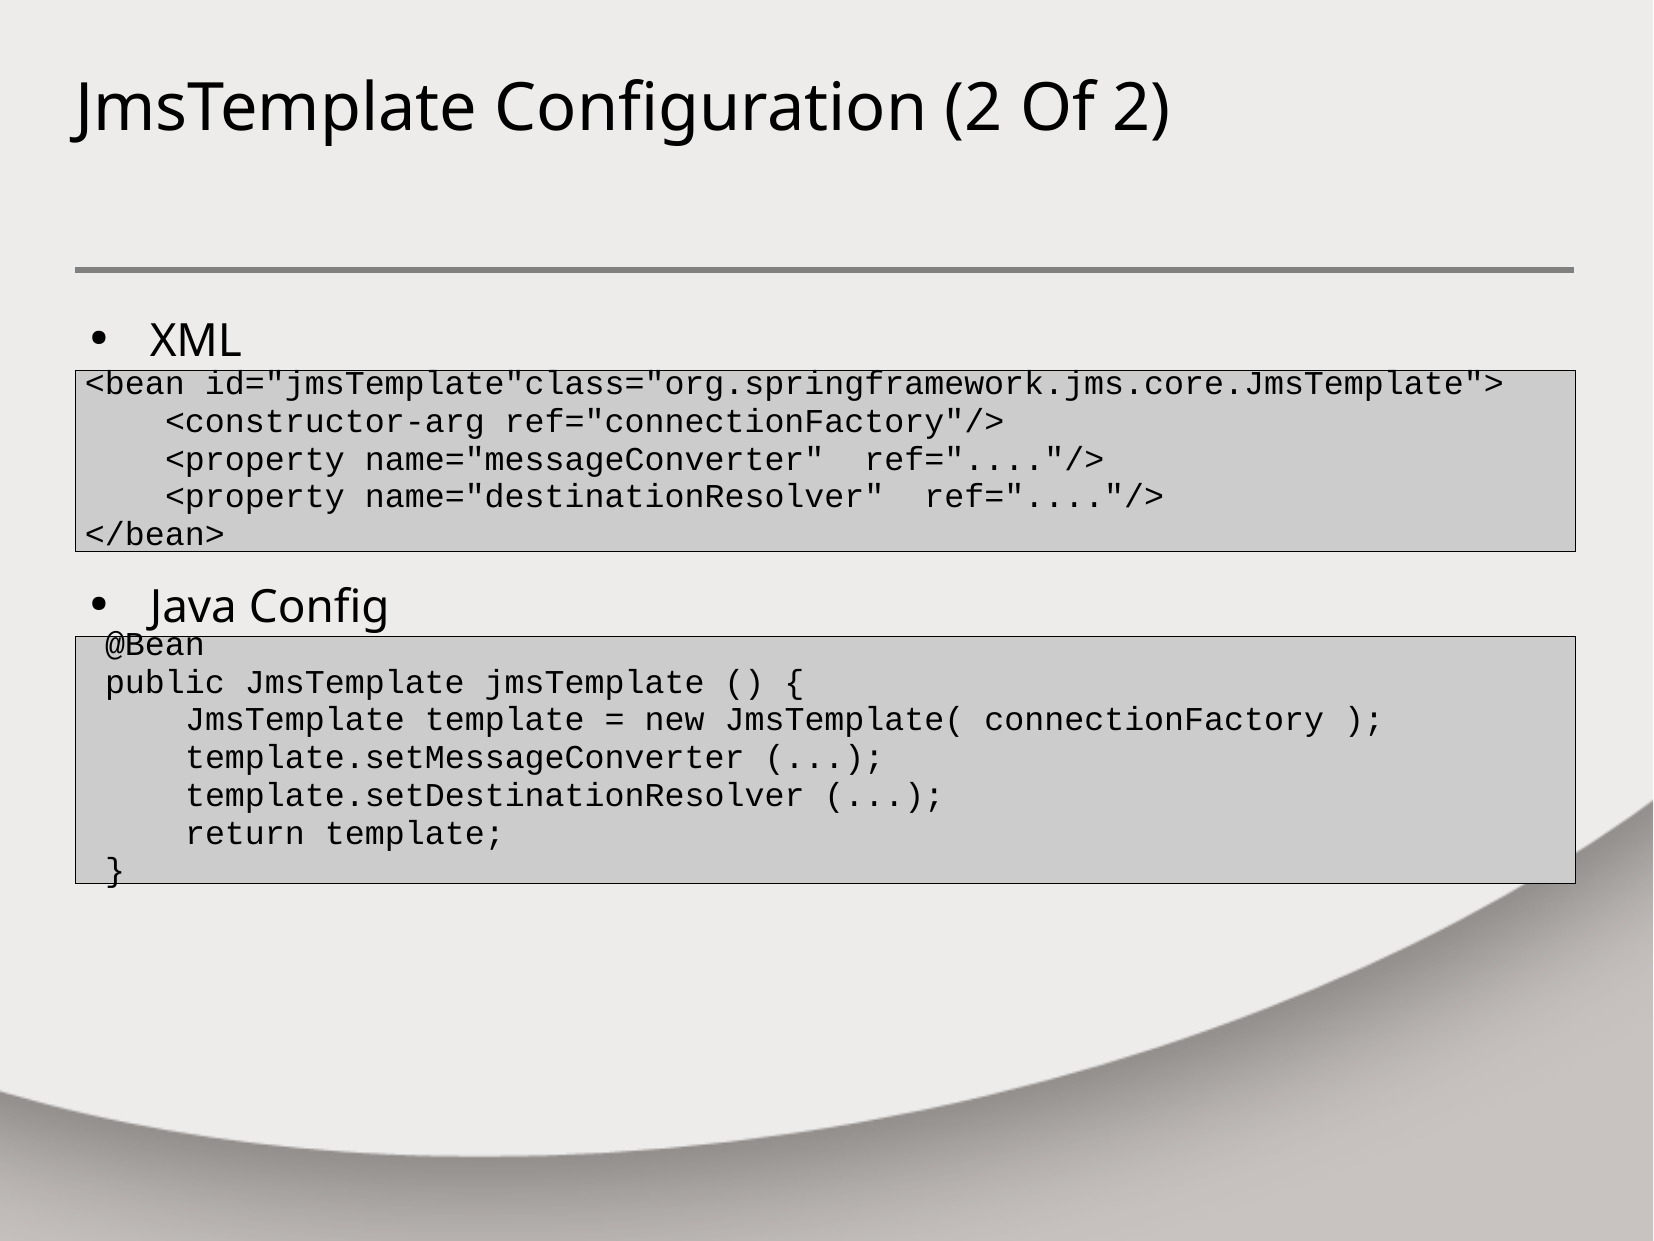

# JmsTemplate Configuration (2 Of 2)
XML
Java Config
<bean id="jmsTemplate"class="org.springframework.jms.core.JmsTemplate">
 <constructor-arg ref="connectionFactory"/>
 <property name="messageConverter" ref="...."/>
 <property name="destinationResolver" ref="...."/>
</bean>
@Bean
public JmsTemplate jmsTemplate () {
 JmsTemplate template = new JmsTemplate( connectionFactory );
 template.setMessageConverter (...);
 template.setDestinationResolver (...);
 return template;
}